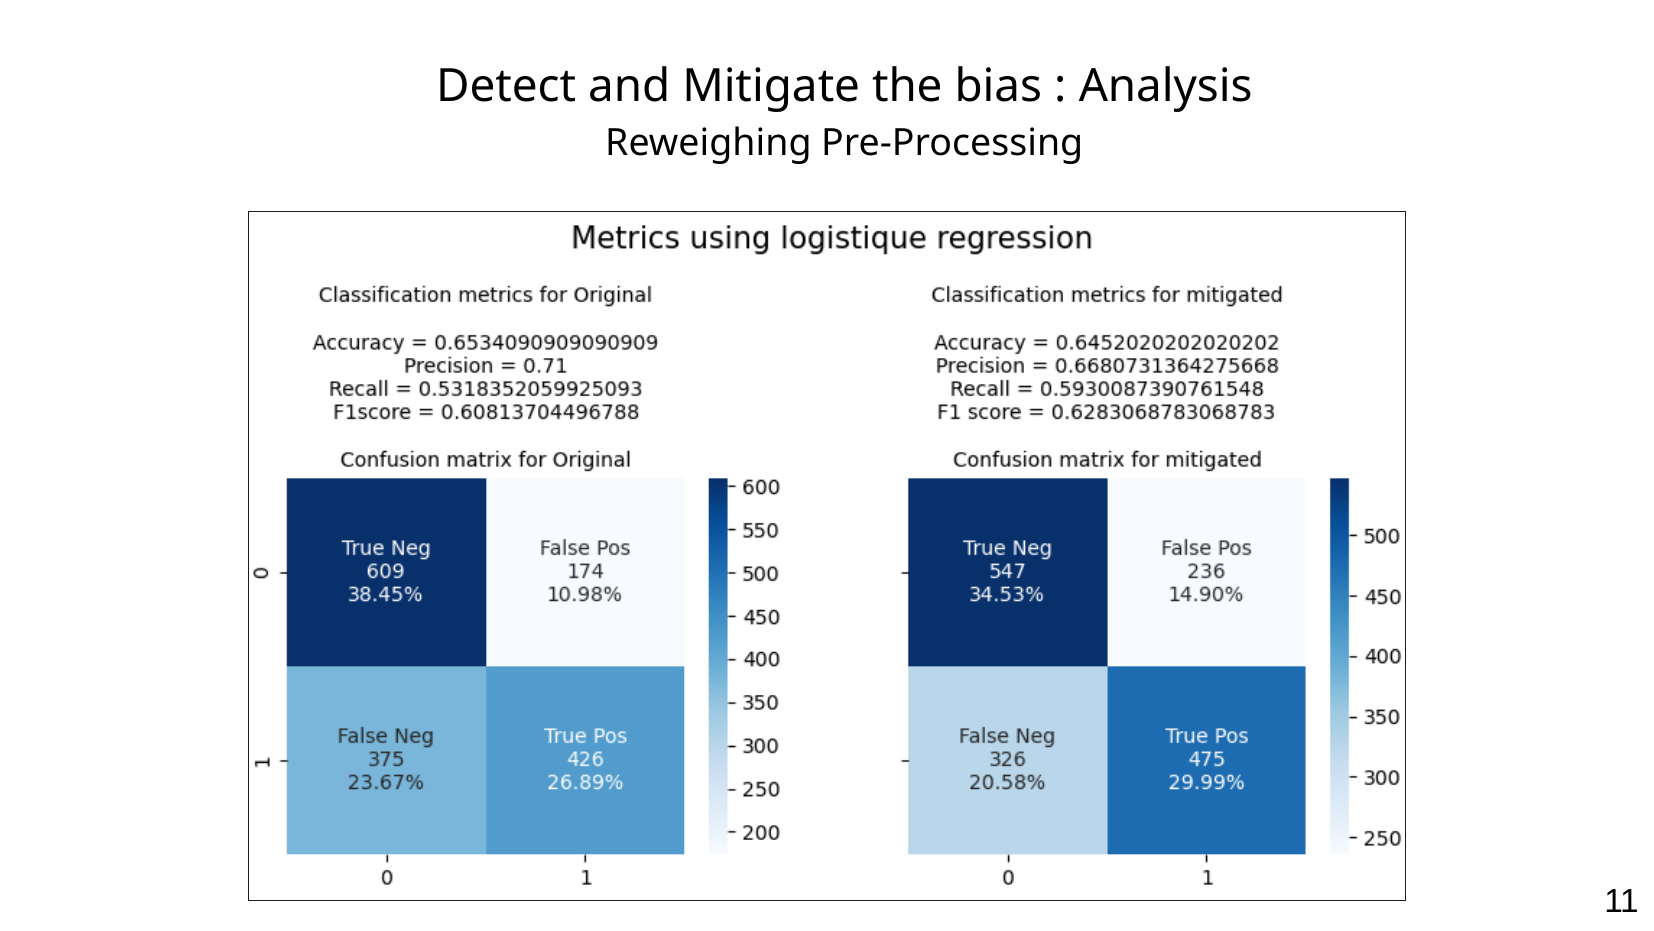

Detect and Mitigate the bias : Analysis
Reweighing Pre-Processing